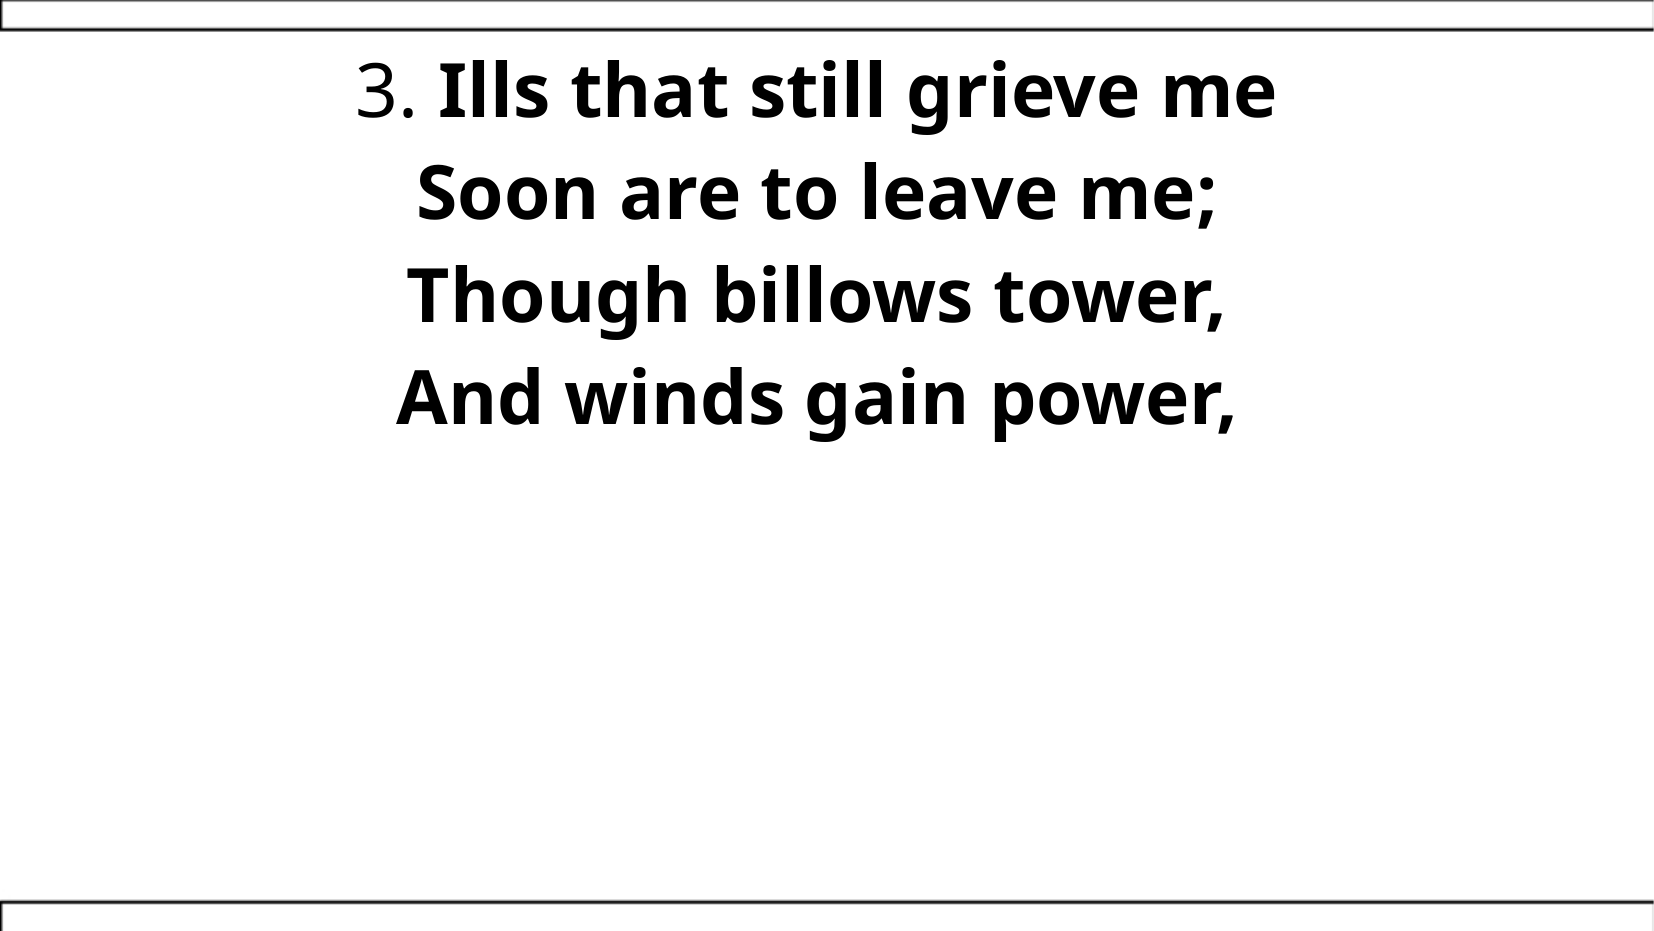

3. Ills that still grieve me
Soon are to leave me;
Though billows tower,
And winds gain power,